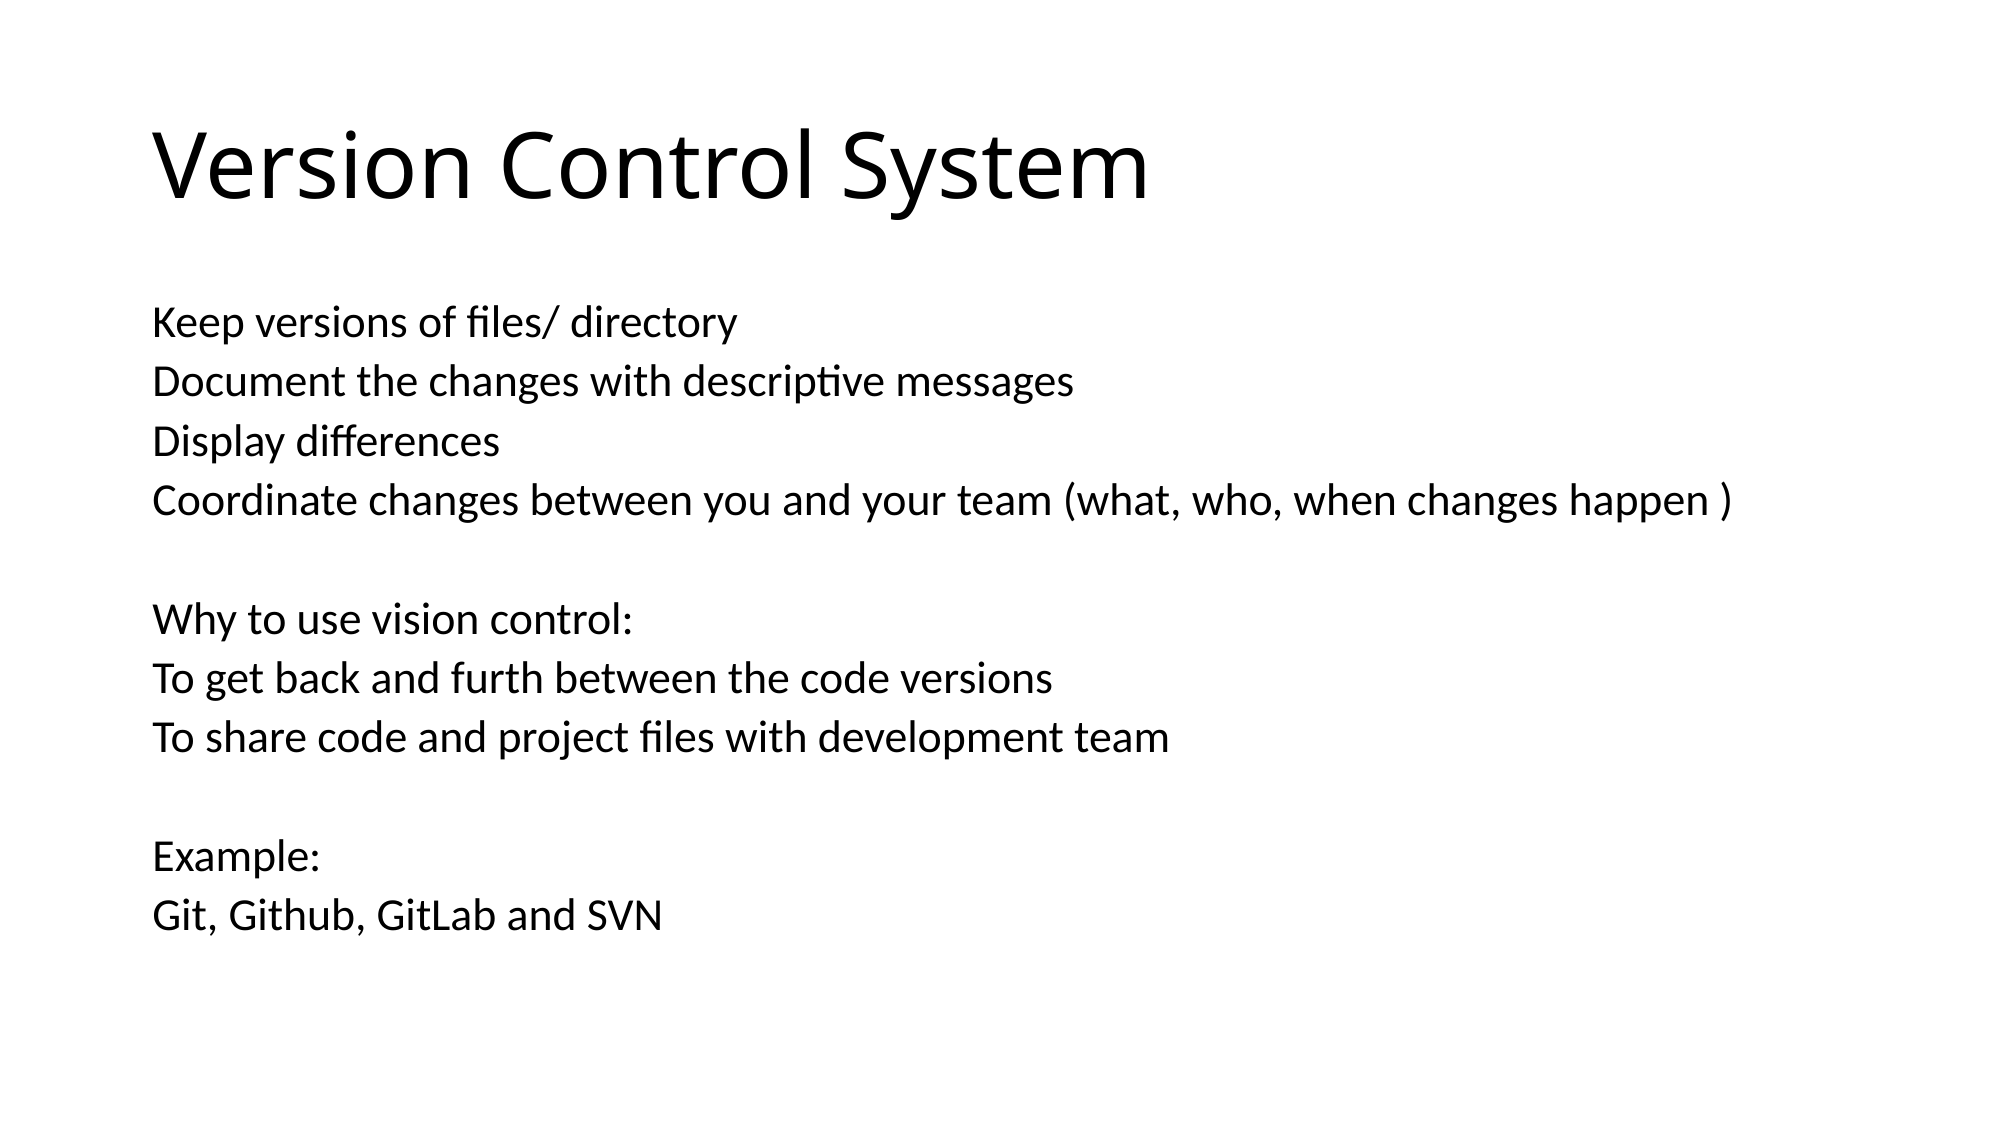

# Version Control System
Keep versions of files/ directory
Document the changes with descriptive messages
Display differences
Coordinate changes between you and your team (what, who, when changes happen )
Why to use vision control:
To get back and furth between the code versions
To share code and project files with development team
Example:
Git, Github, GitLab and SVN